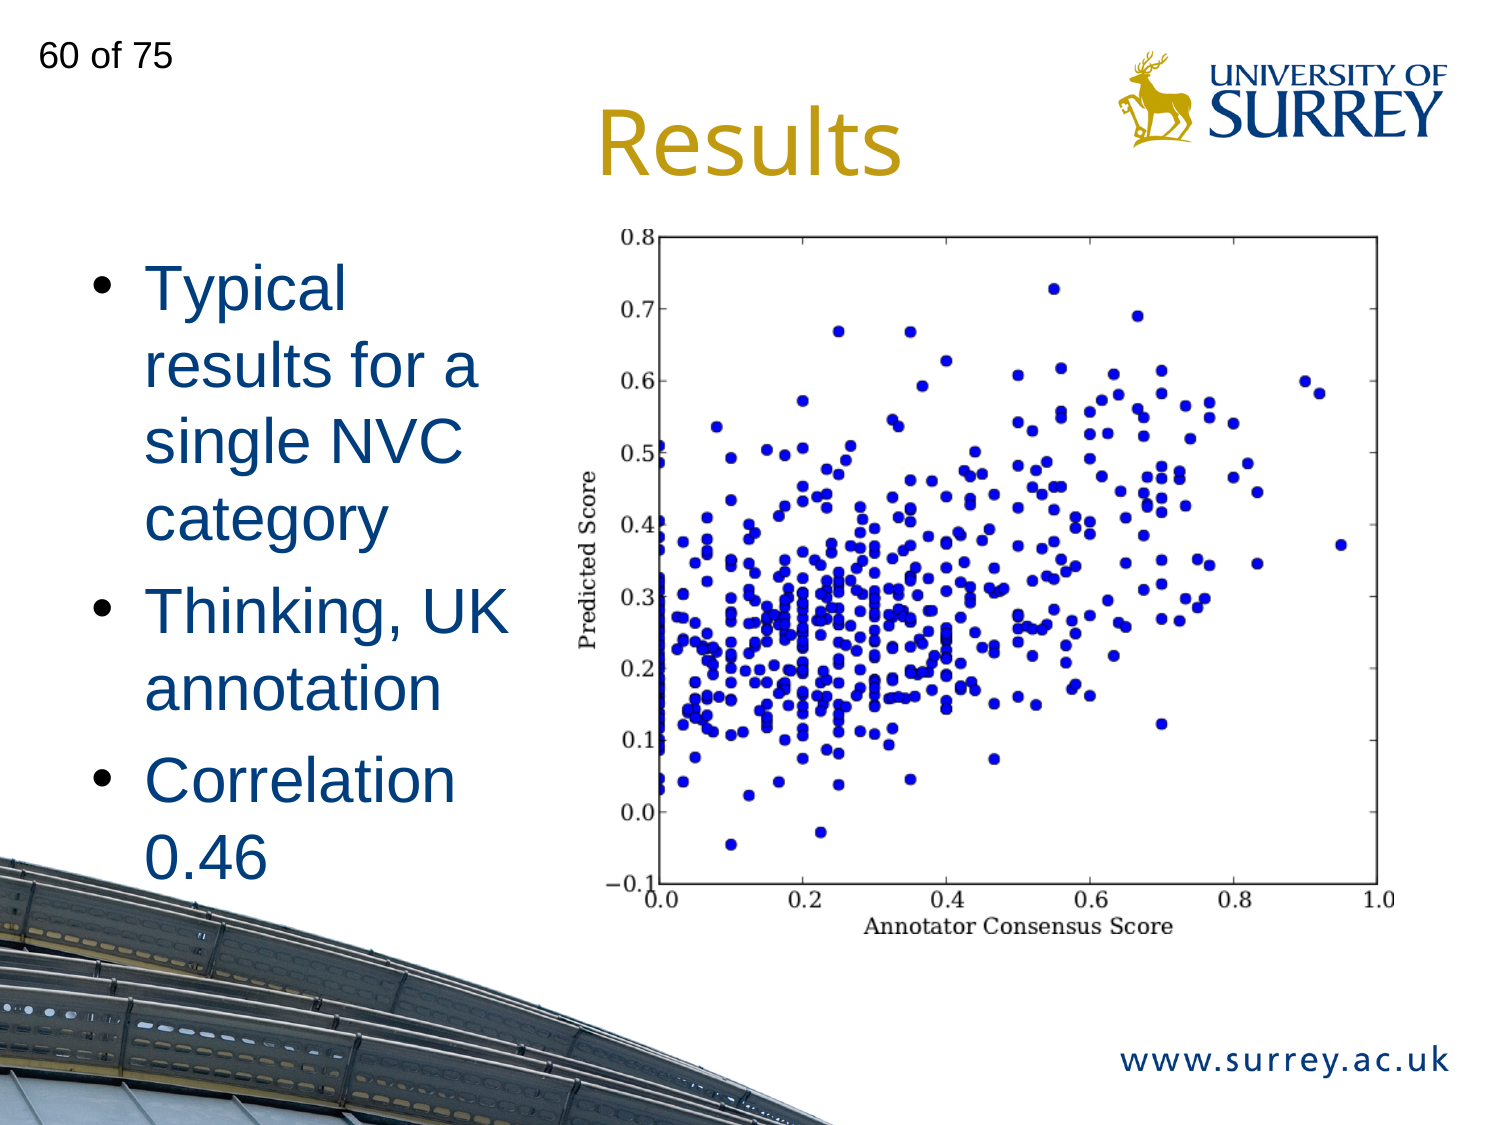

# Results
Typical results for a single NVC category
Thinking, UK annotation
Correlation 0.46